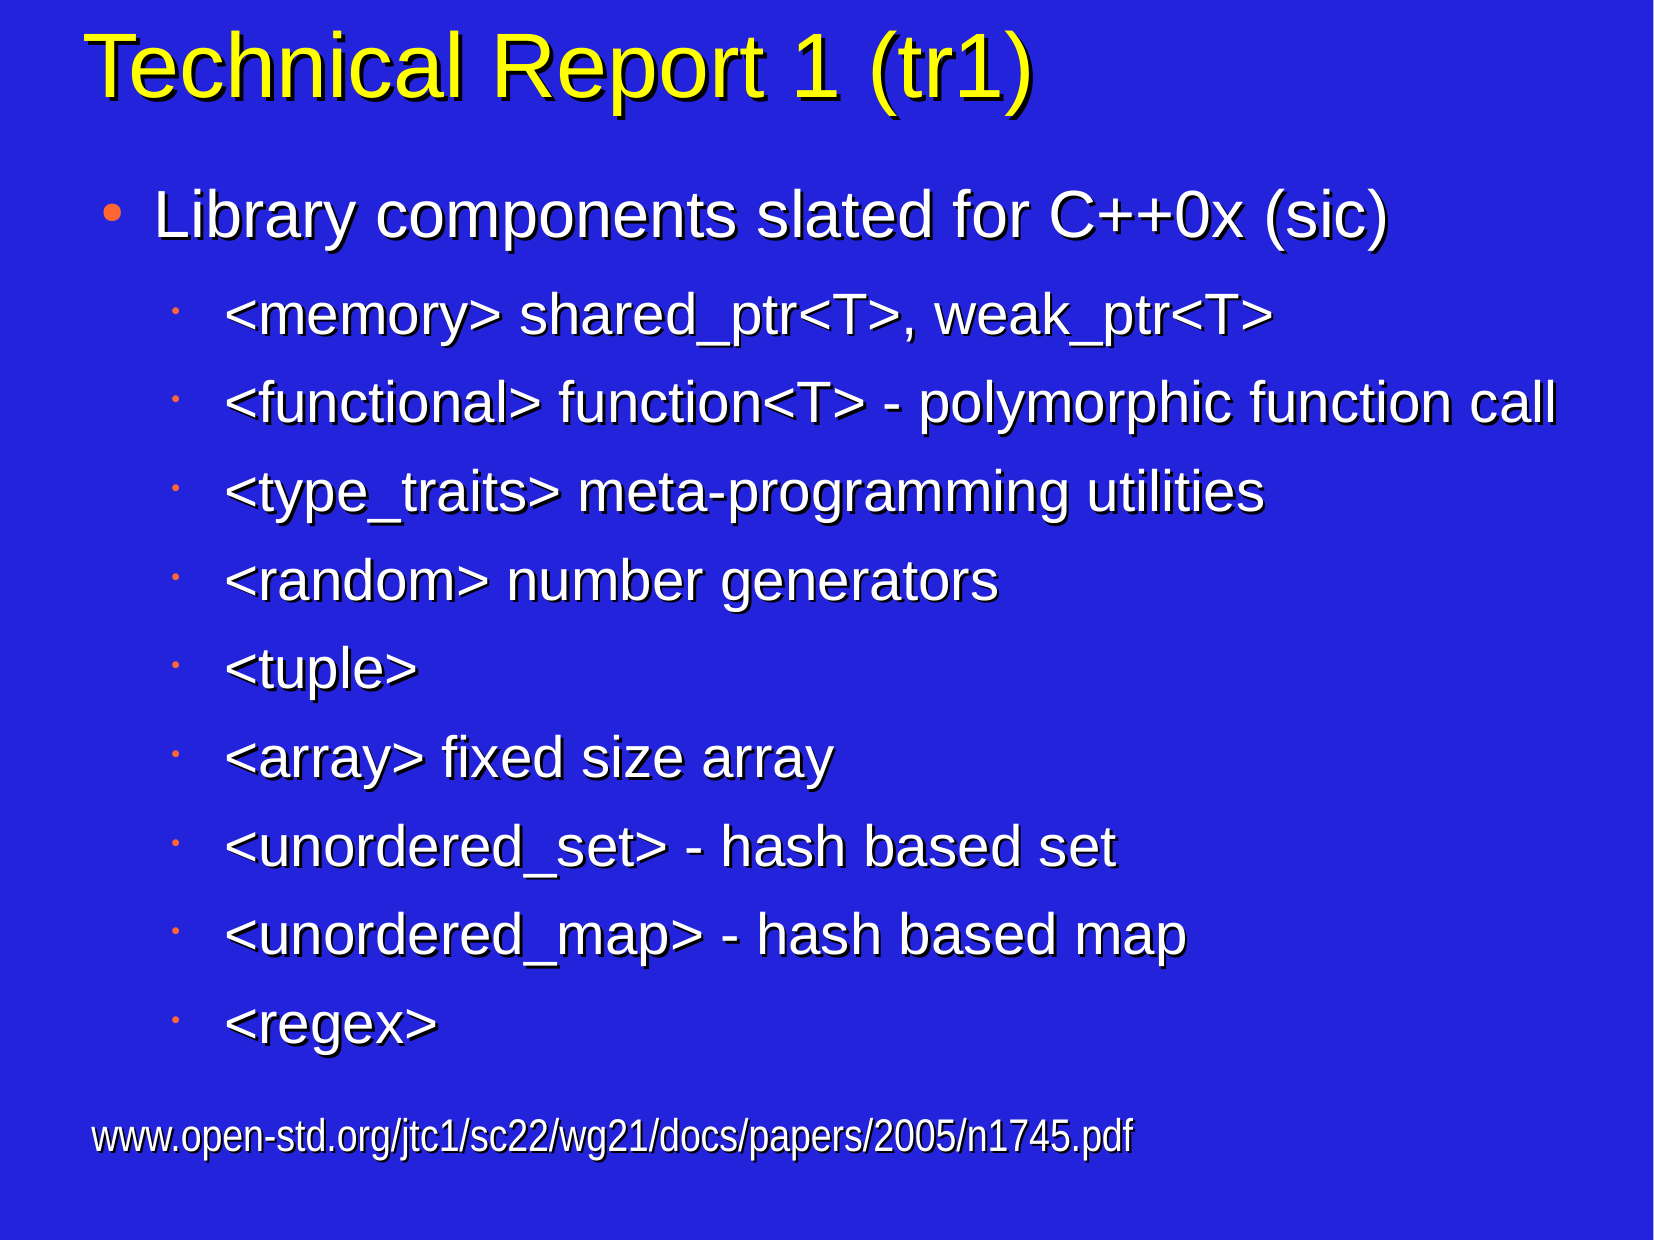

# Technical Report 1 (tr1)
Library components slated for C++0x (sic)
<memory> shared_ptr<T>, weak_ptr<T>
<functional> function<T> - polymorphic function call
<type_traits> meta-programming utilities
<random> number generators
<tuple>
<array> fixed size array
<unordered_set> - hash based set
<unordered_map> - hash based map
<regex>
www.open-std.org/jtc1/sc22/wg21/docs/papers/2005/n1745.pdf